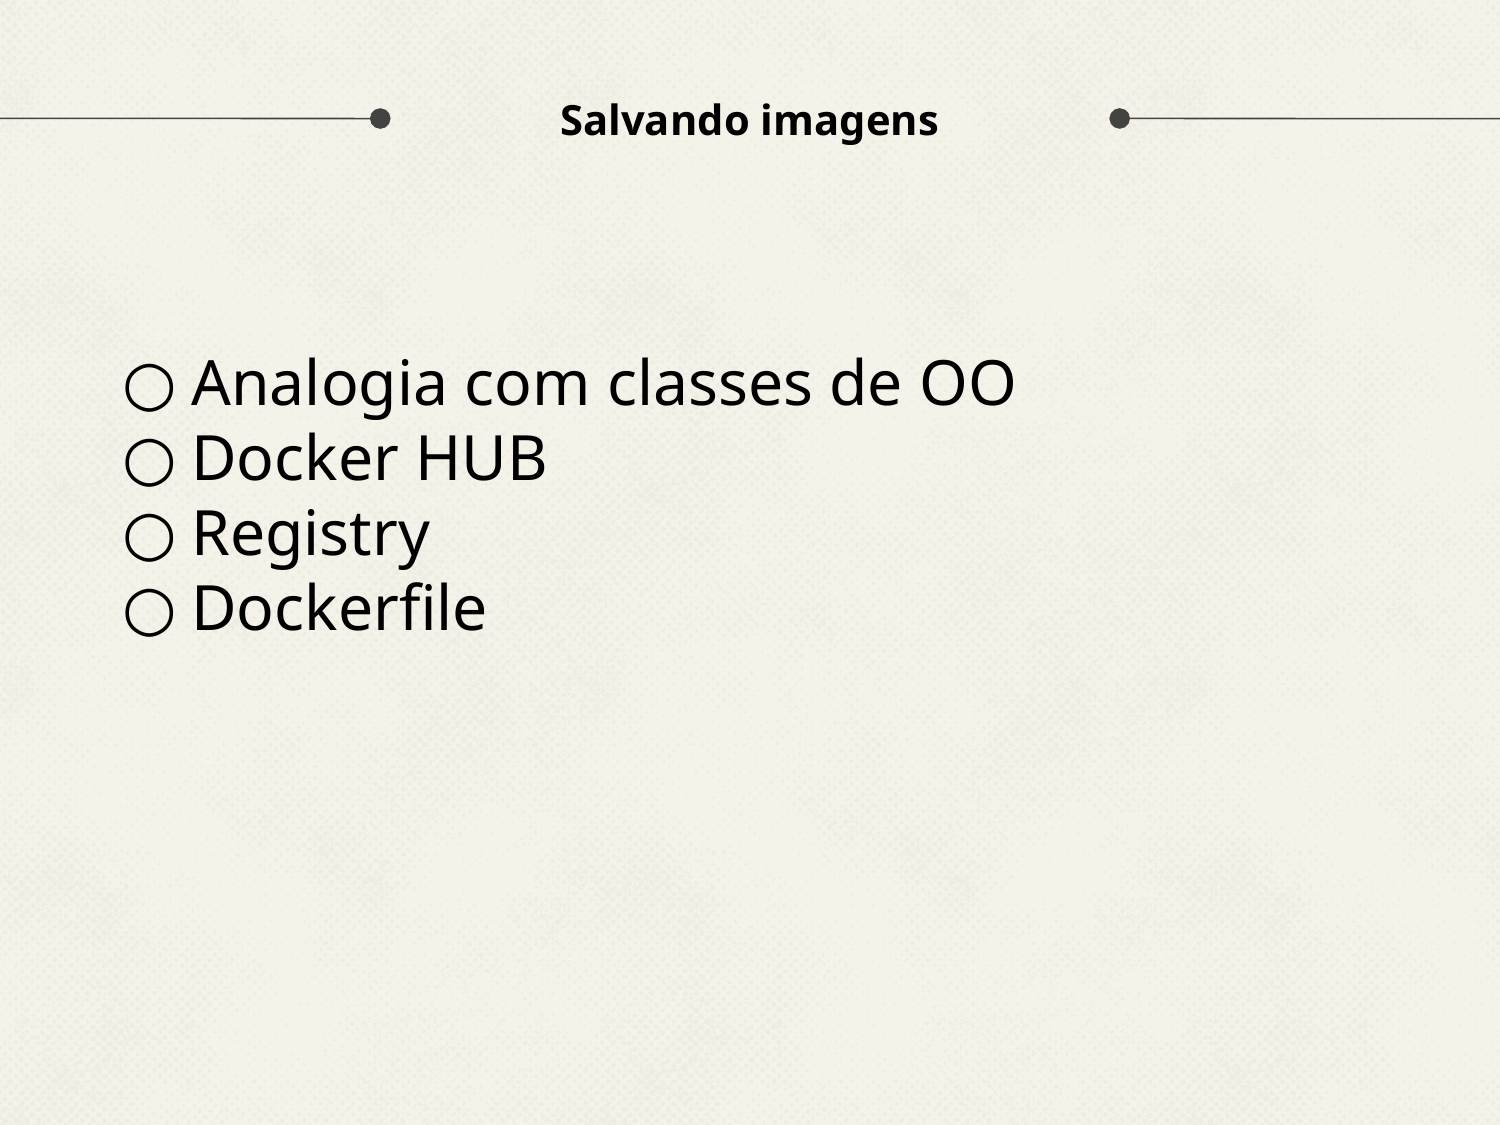

# Salvando imagens
Analogia com classes de OO
Docker HUB
Registry
Dockerfile